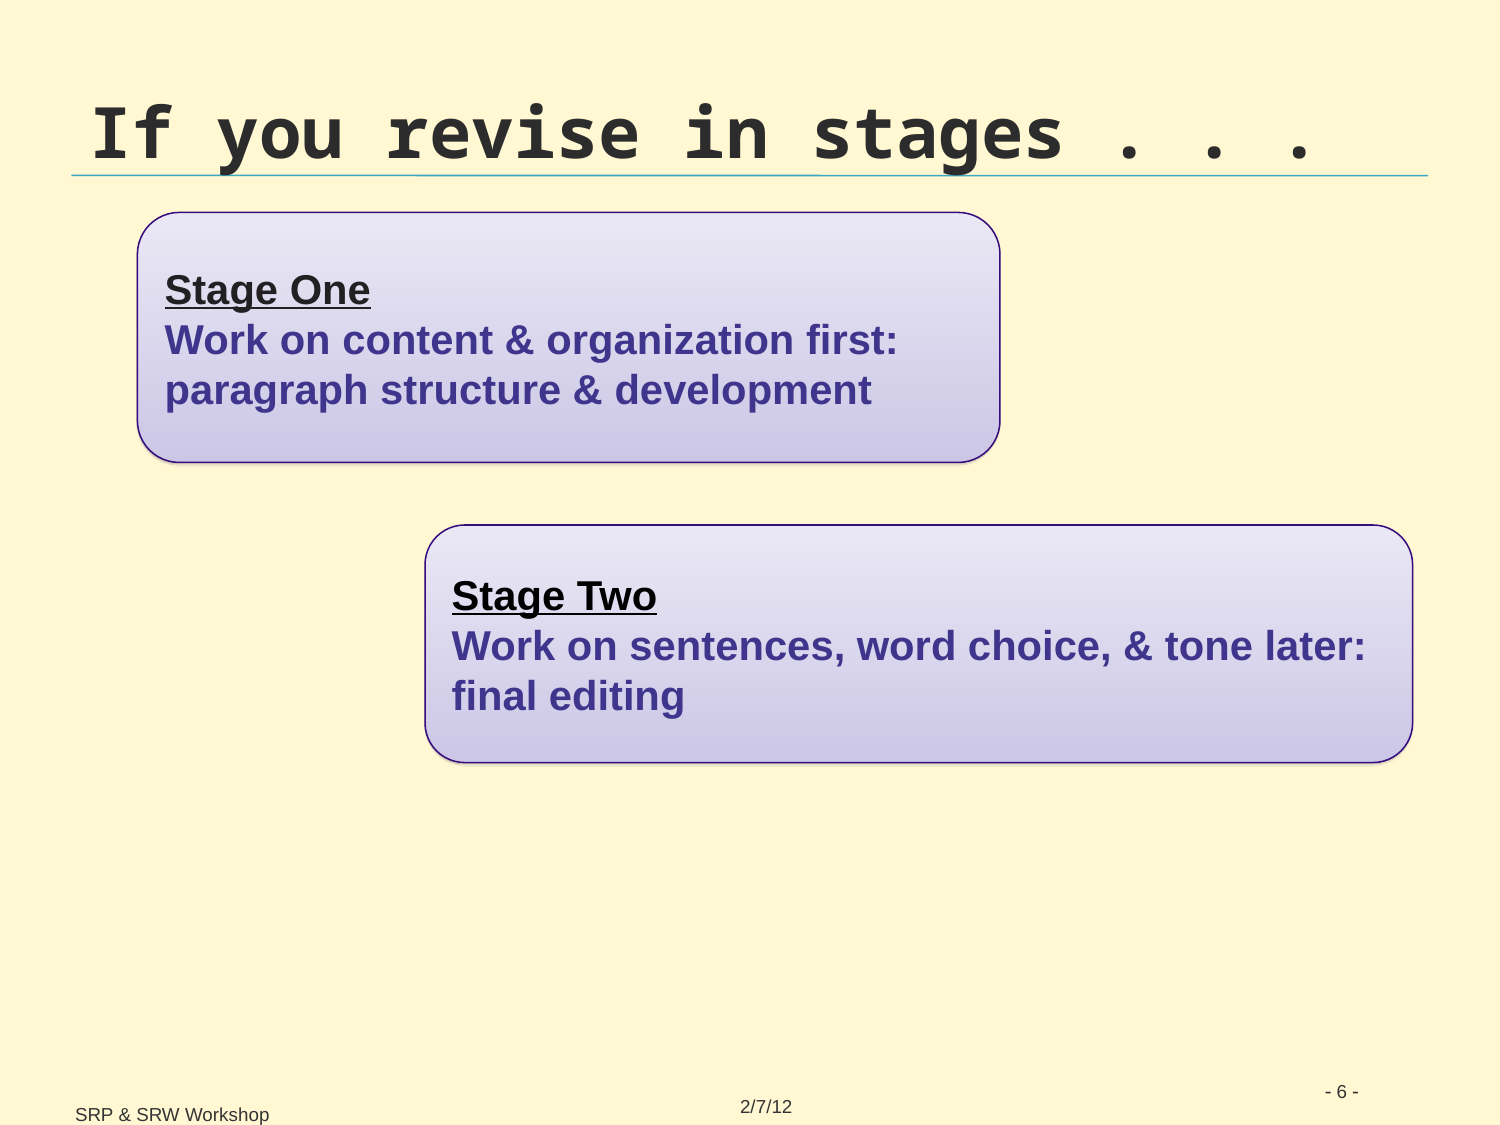

# If you revise in stages . . .
Stage One
Work on content & organization first:
paragraph structure & development
Stage Two
Work on sentences, word choice, & tone later:
final editing